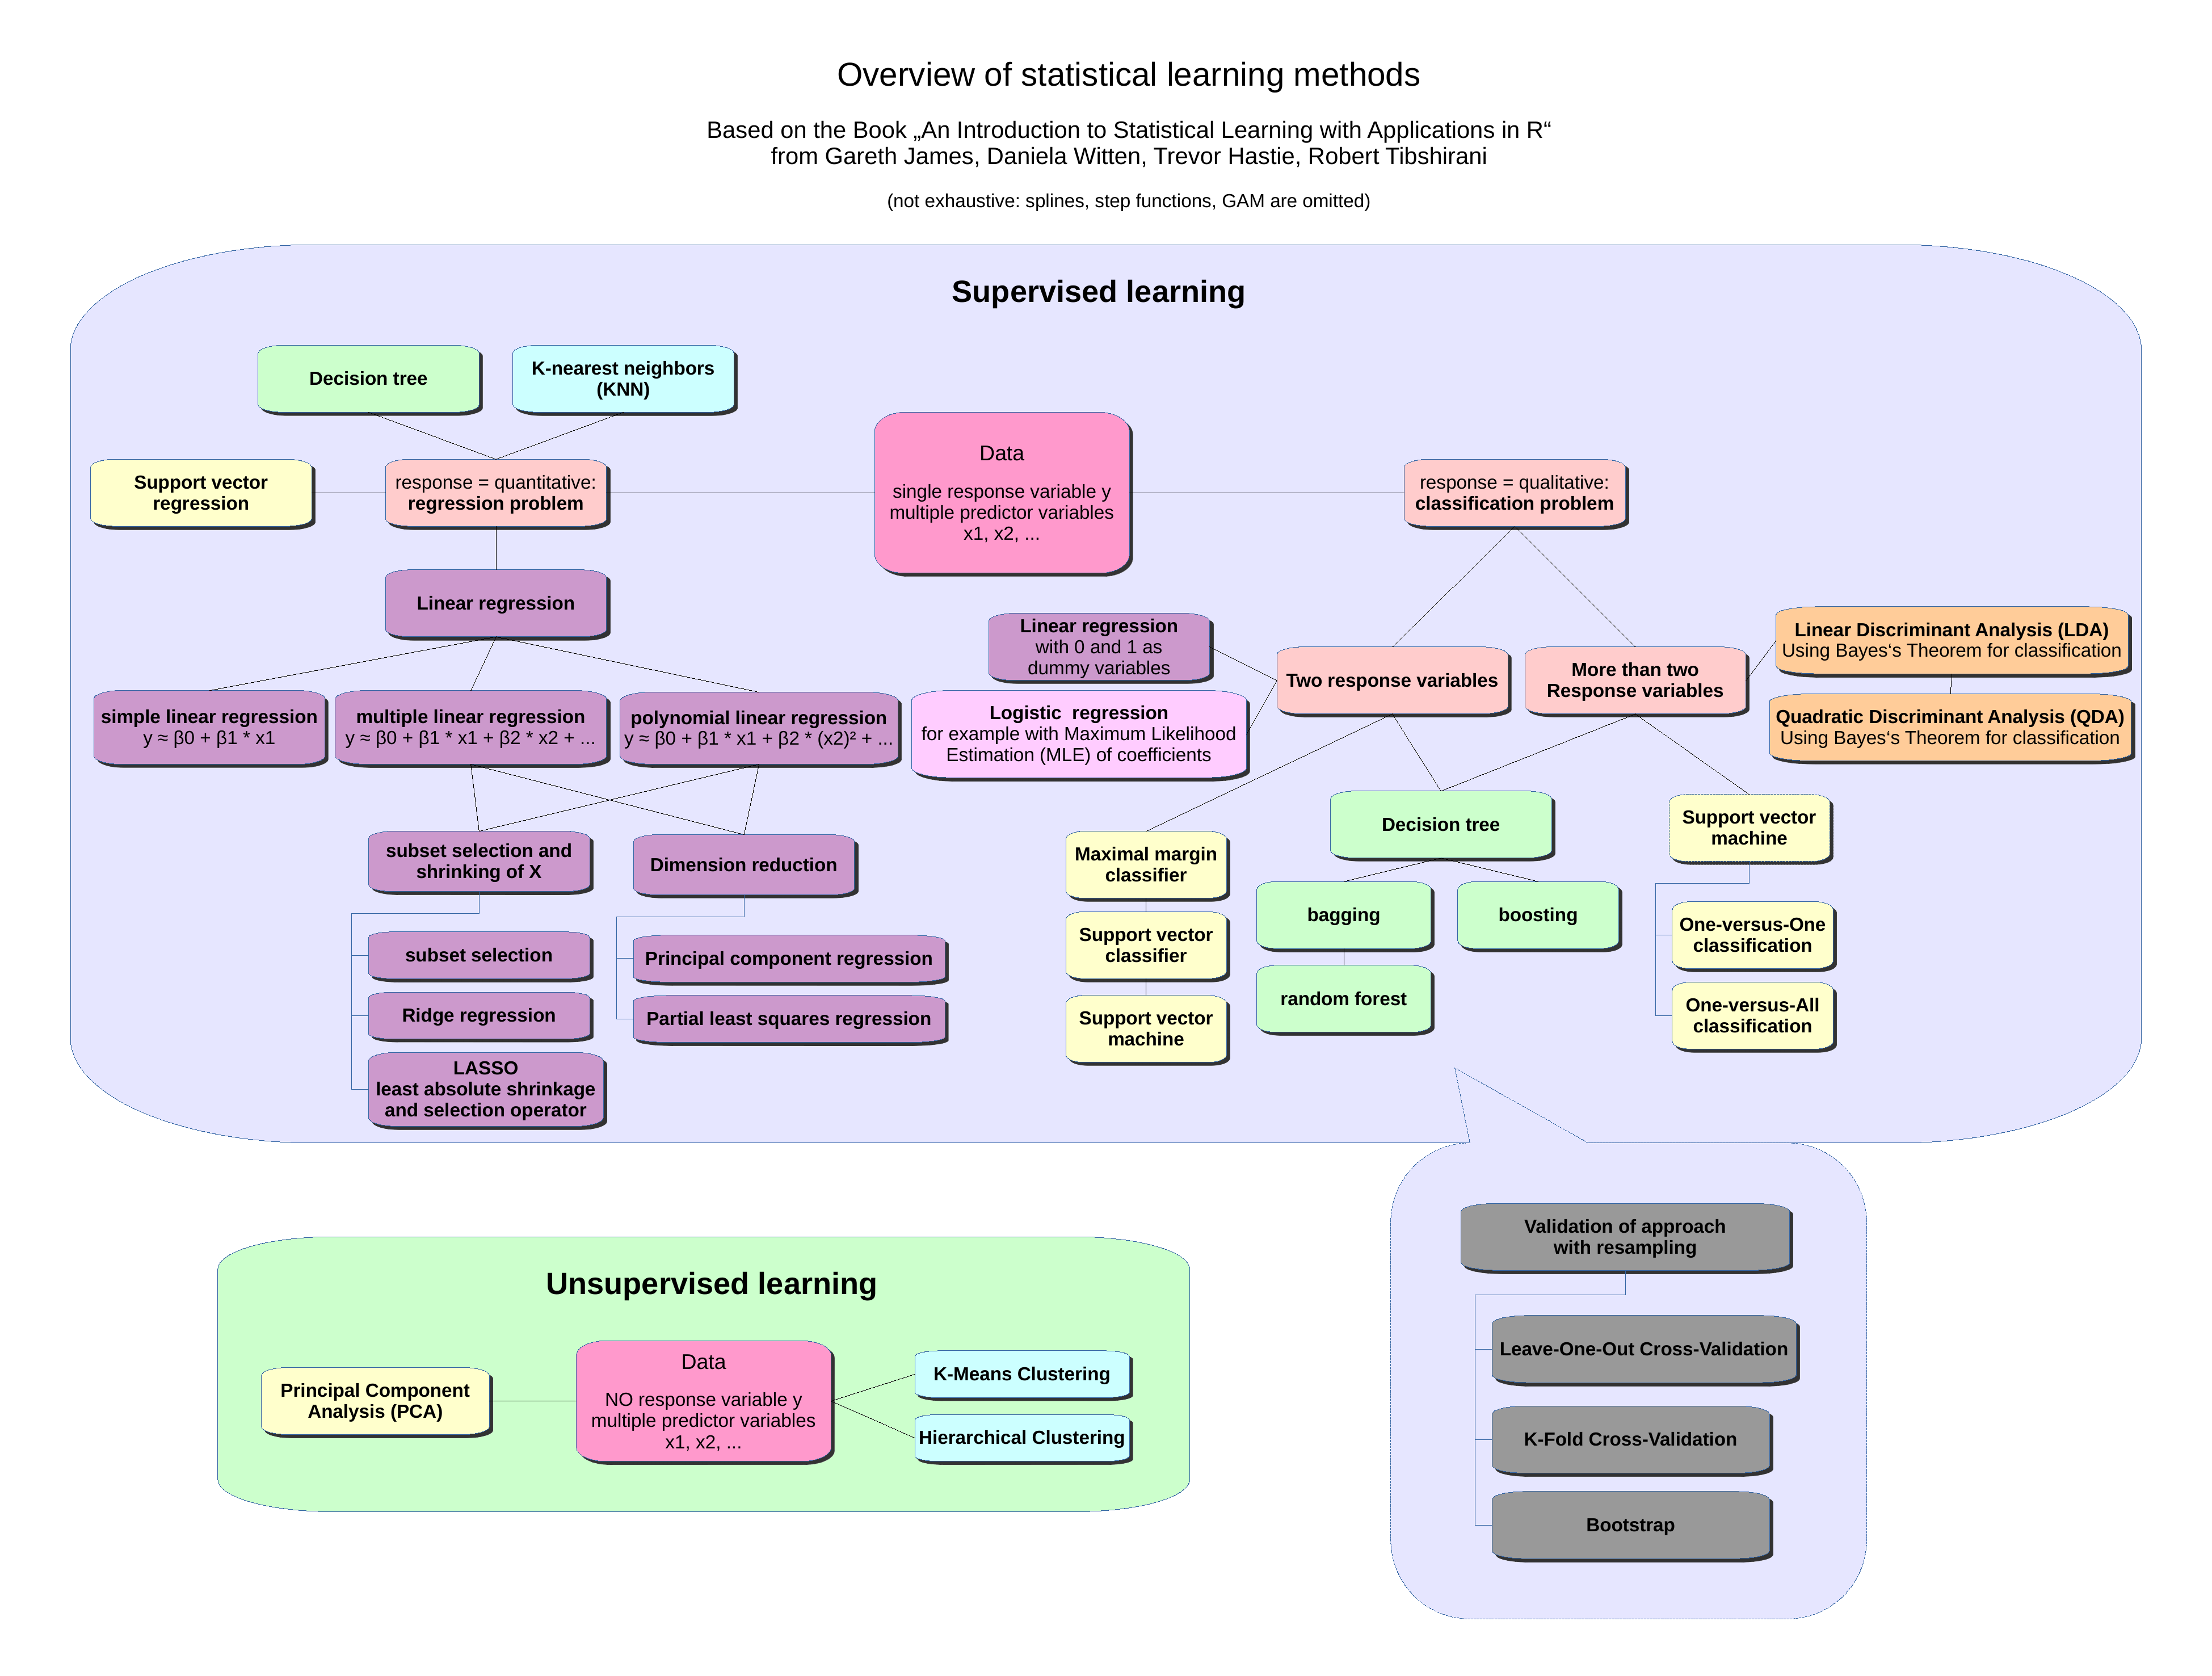

# Overview of statistical learning methods Based on the Book „An Introduction to Statistical Learning with Applications in R“ from Gareth James, Daniela Witten, Trevor Hastie, Robert Tibshirani (not exhaustive: splines, step functions, GAM are omitted)
Supervised learning
K-nearest neighbors
(KNN)
Decision tree
Data
single response variable y
multiple predictor variables
x1, x2, ...
Support vector
regression
response = quantitative:
regression problem
response = qualitative:
classification problem
Linear regression
Linear Discriminant Analysis (LDA)
Using Bayes‘s Theorem for classification
Linear regression
with 0 and 1 as
dummy variables
Two response variables
More than two
Response variables
Logistic regression
for example with Maximum Likelihood
Estimation (MLE) of coefficients
simple linear regression
y ≈ β0 + β1 * x1
multiple linear regression
y ≈ β0 + β1 * x1 + β2 * x2 + ...
polynomial linear regression
y ≈ β0 + β1 * x1 + β2 * (x2)² + ...
Quadratic Discriminant Analysis (QDA)
Using Bayes‘s Theorem for classification
Decision tree
Support vector
machine
subset selection and
shrinking of X
Maximal margin
classifier
Dimension reduction
bagging
boosting
One-versus-One
classification
Support vector
classifier
subset selection
Principal component regression
random forest
One-versus-All
classification
Ridge regression
Support vector
machine
Partial least squares regression
LASSO
least absolute shrinkage
and selection operator
Validation of approach
with resampling
Unsupervised learning
Leave-One-Out Cross-Validation
Data
NO response variable y
multiple predictor variables
x1, x2, ...
K-Means Clustering
Principal Component
Analysis (PCA)
K-Fold Cross-Validation
Hierarchical Clustering
Bootstrap